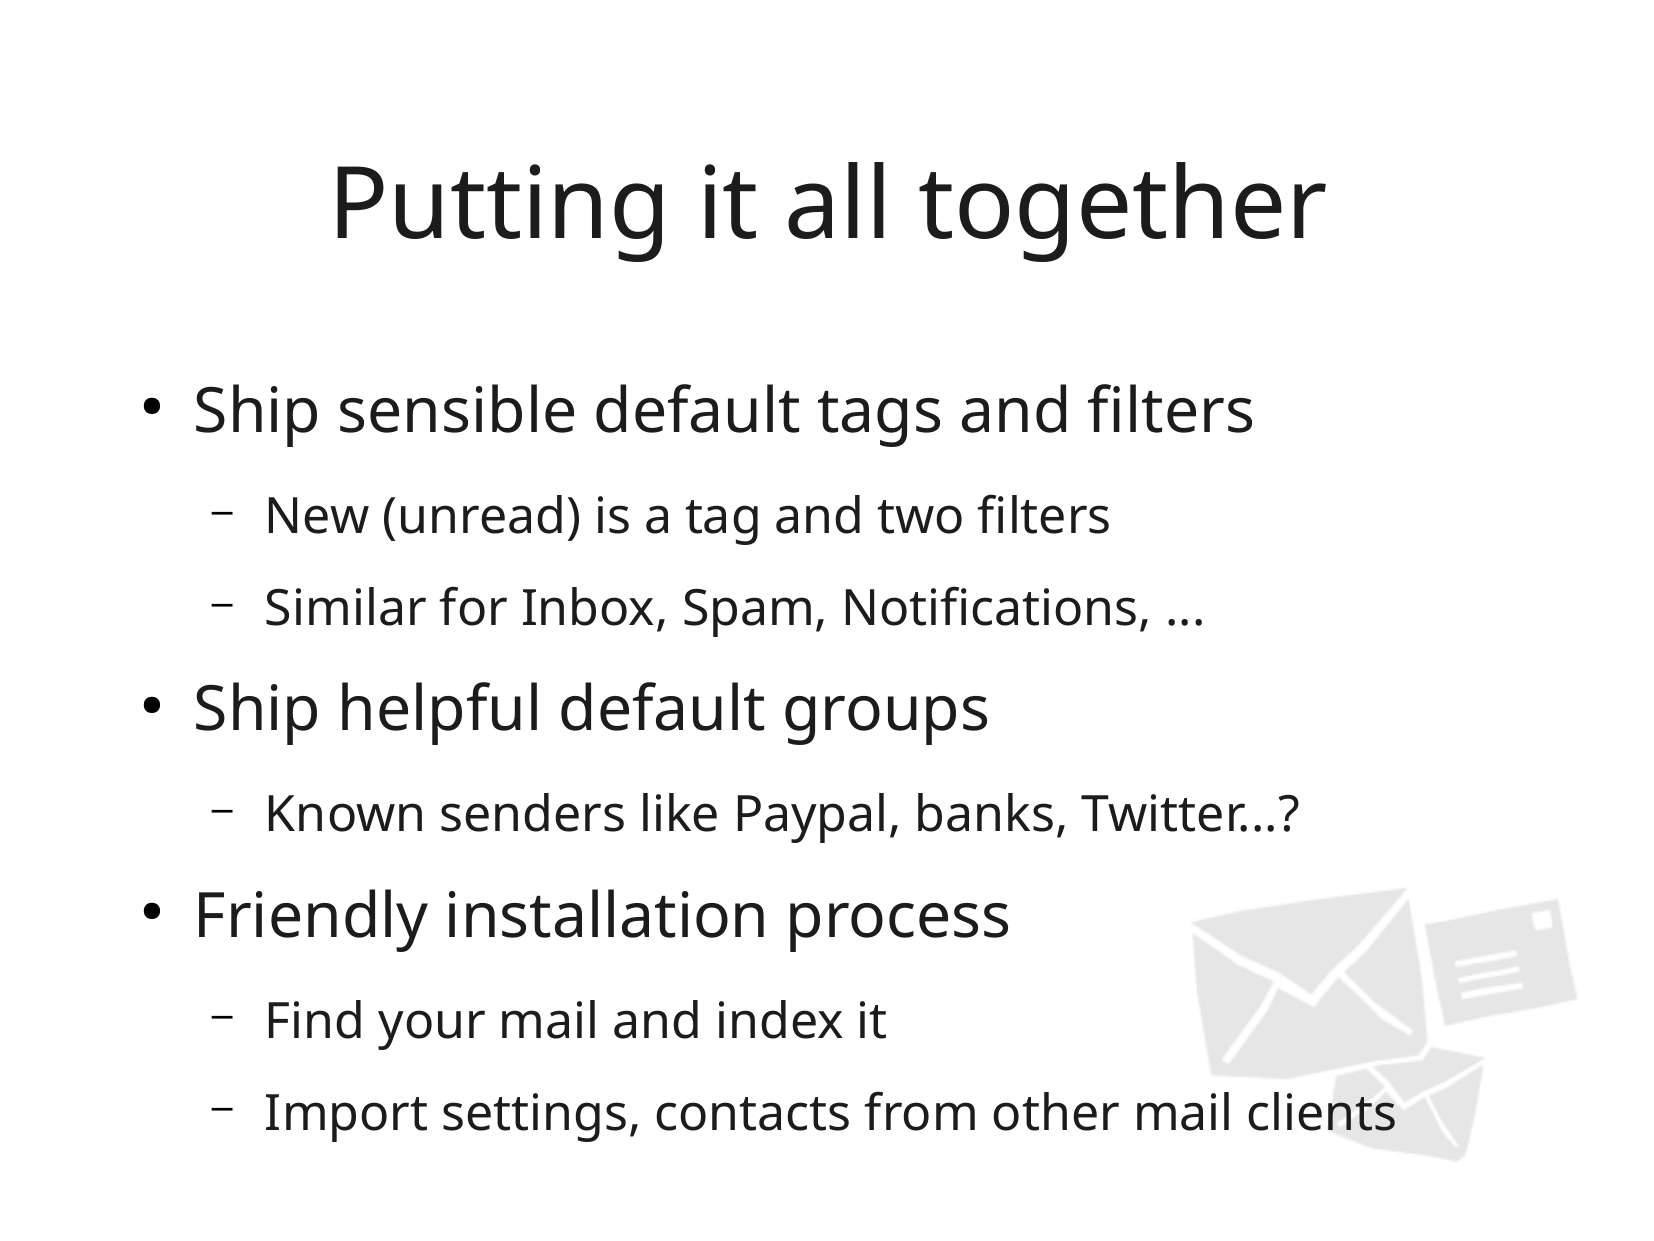

# Putting it all together
Ship sensible default tags and filters
New (unread) is a tag and two filters
Similar for Inbox, Spam, Notifications, ...
Ship helpful default groups
Known senders like Paypal, banks, Twitter...?
Friendly installation process
Find your mail and index it
Import settings, contacts from other mail clients